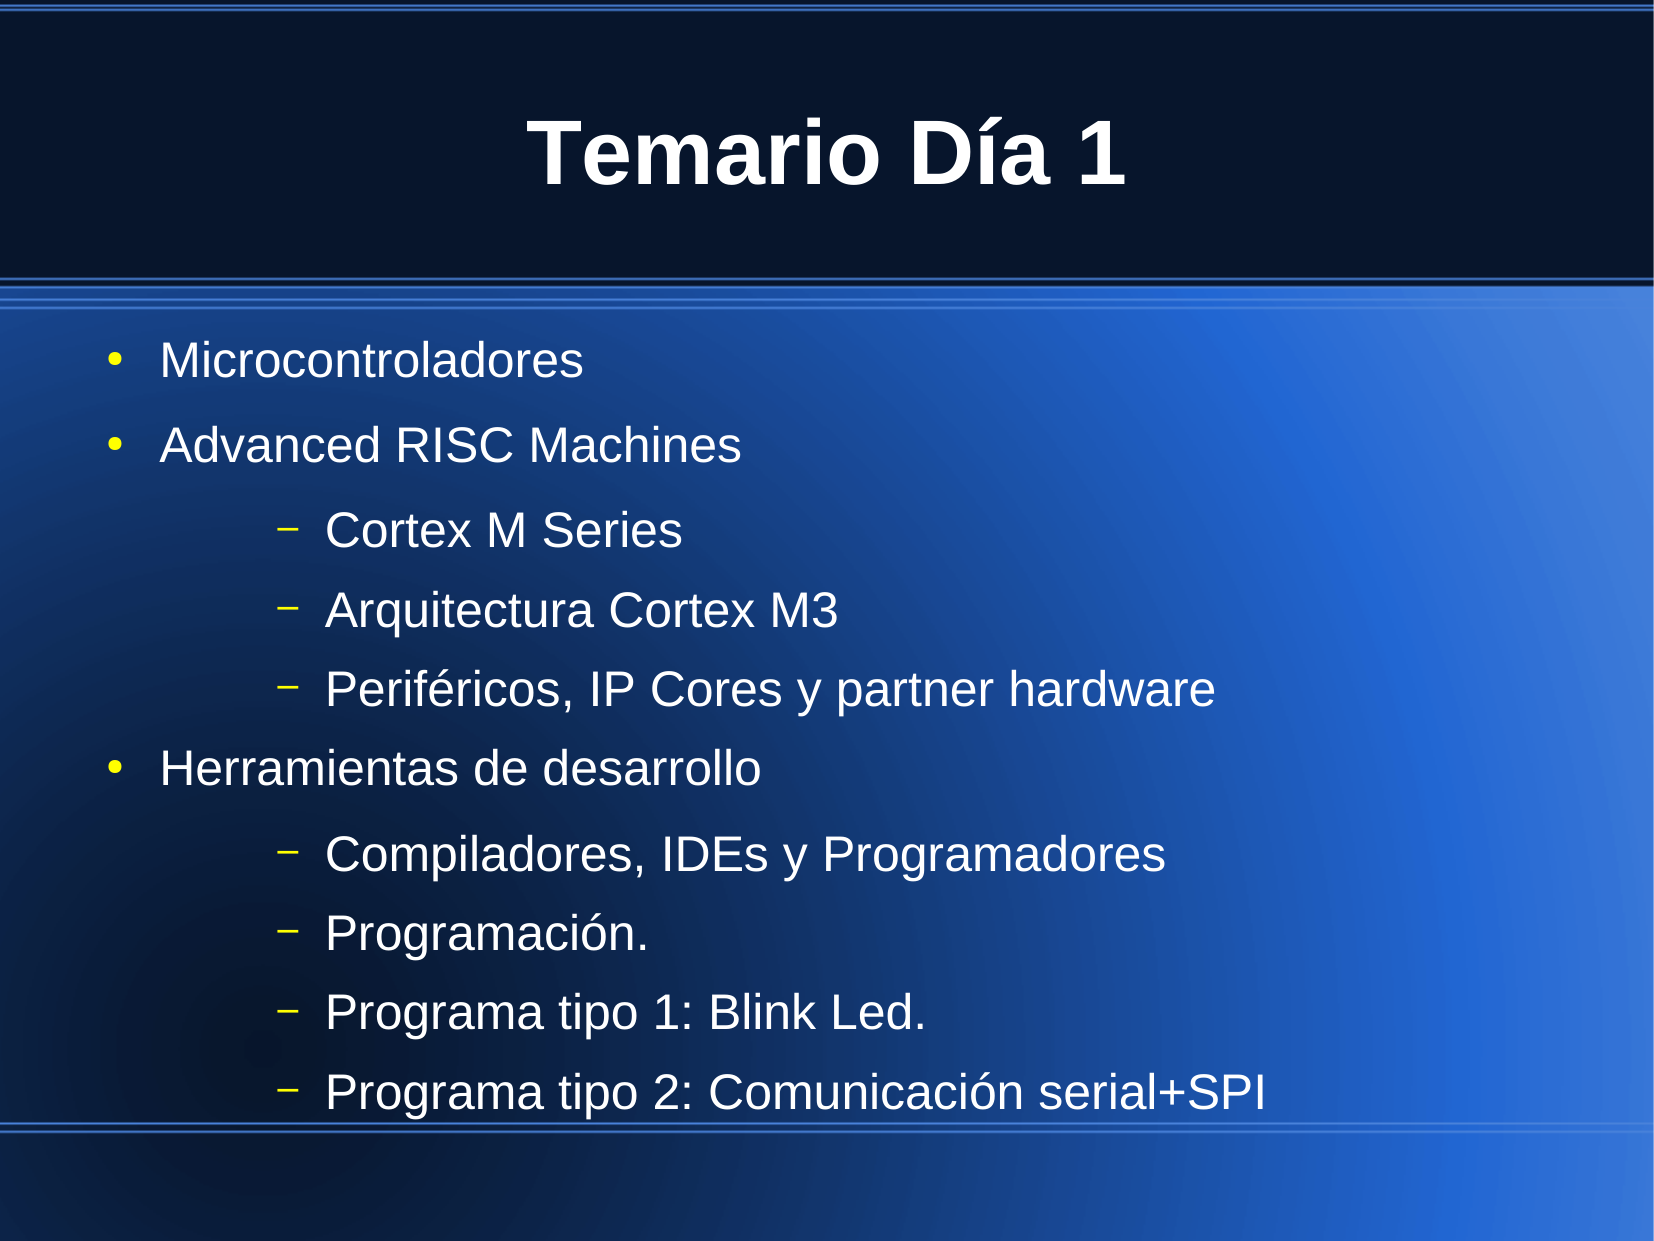

# Temario Día 1
Microcontroladores
Advanced RISC Machines
Cortex M Series
Arquitectura Cortex M3
Periféricos, IP Cores y partner hardware
Herramientas de desarrollo
Compiladores, IDEs y Programadores
Programación.
Programa tipo 1: Blink Led.
Programa tipo 2: Comunicación serial+SPI